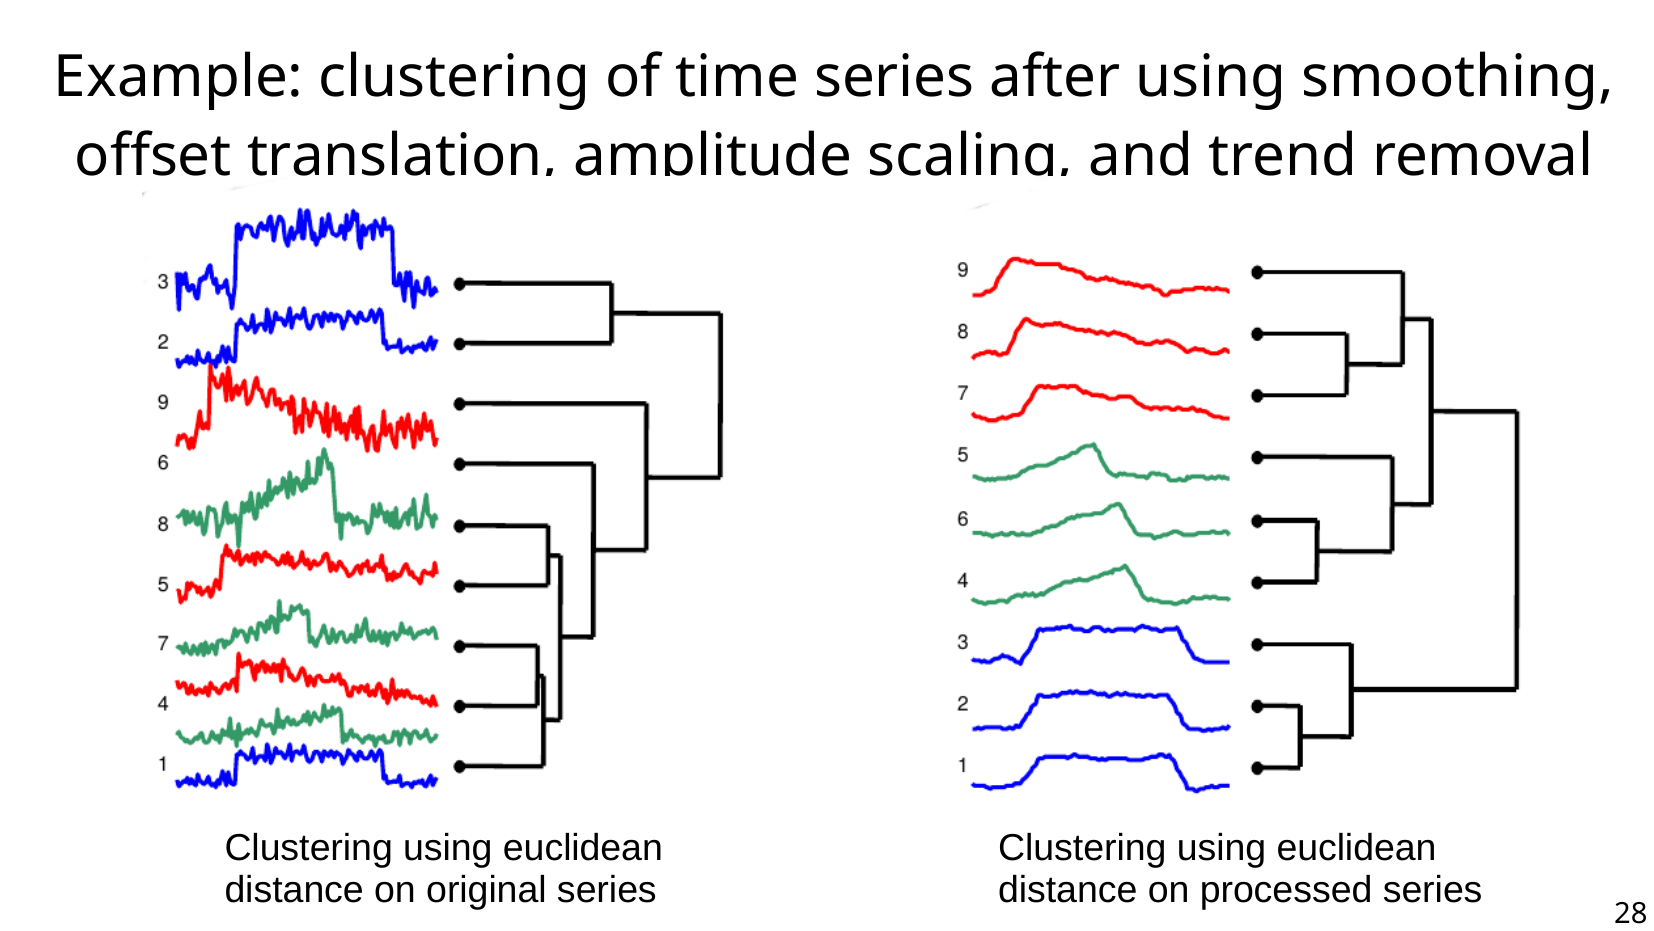

# Example: clustering of time series after using smoothing, offset translation, amplitude scaling, and trend removal
Clustering using euclidean distance on original series
Clustering using euclidean distance on processed series
28